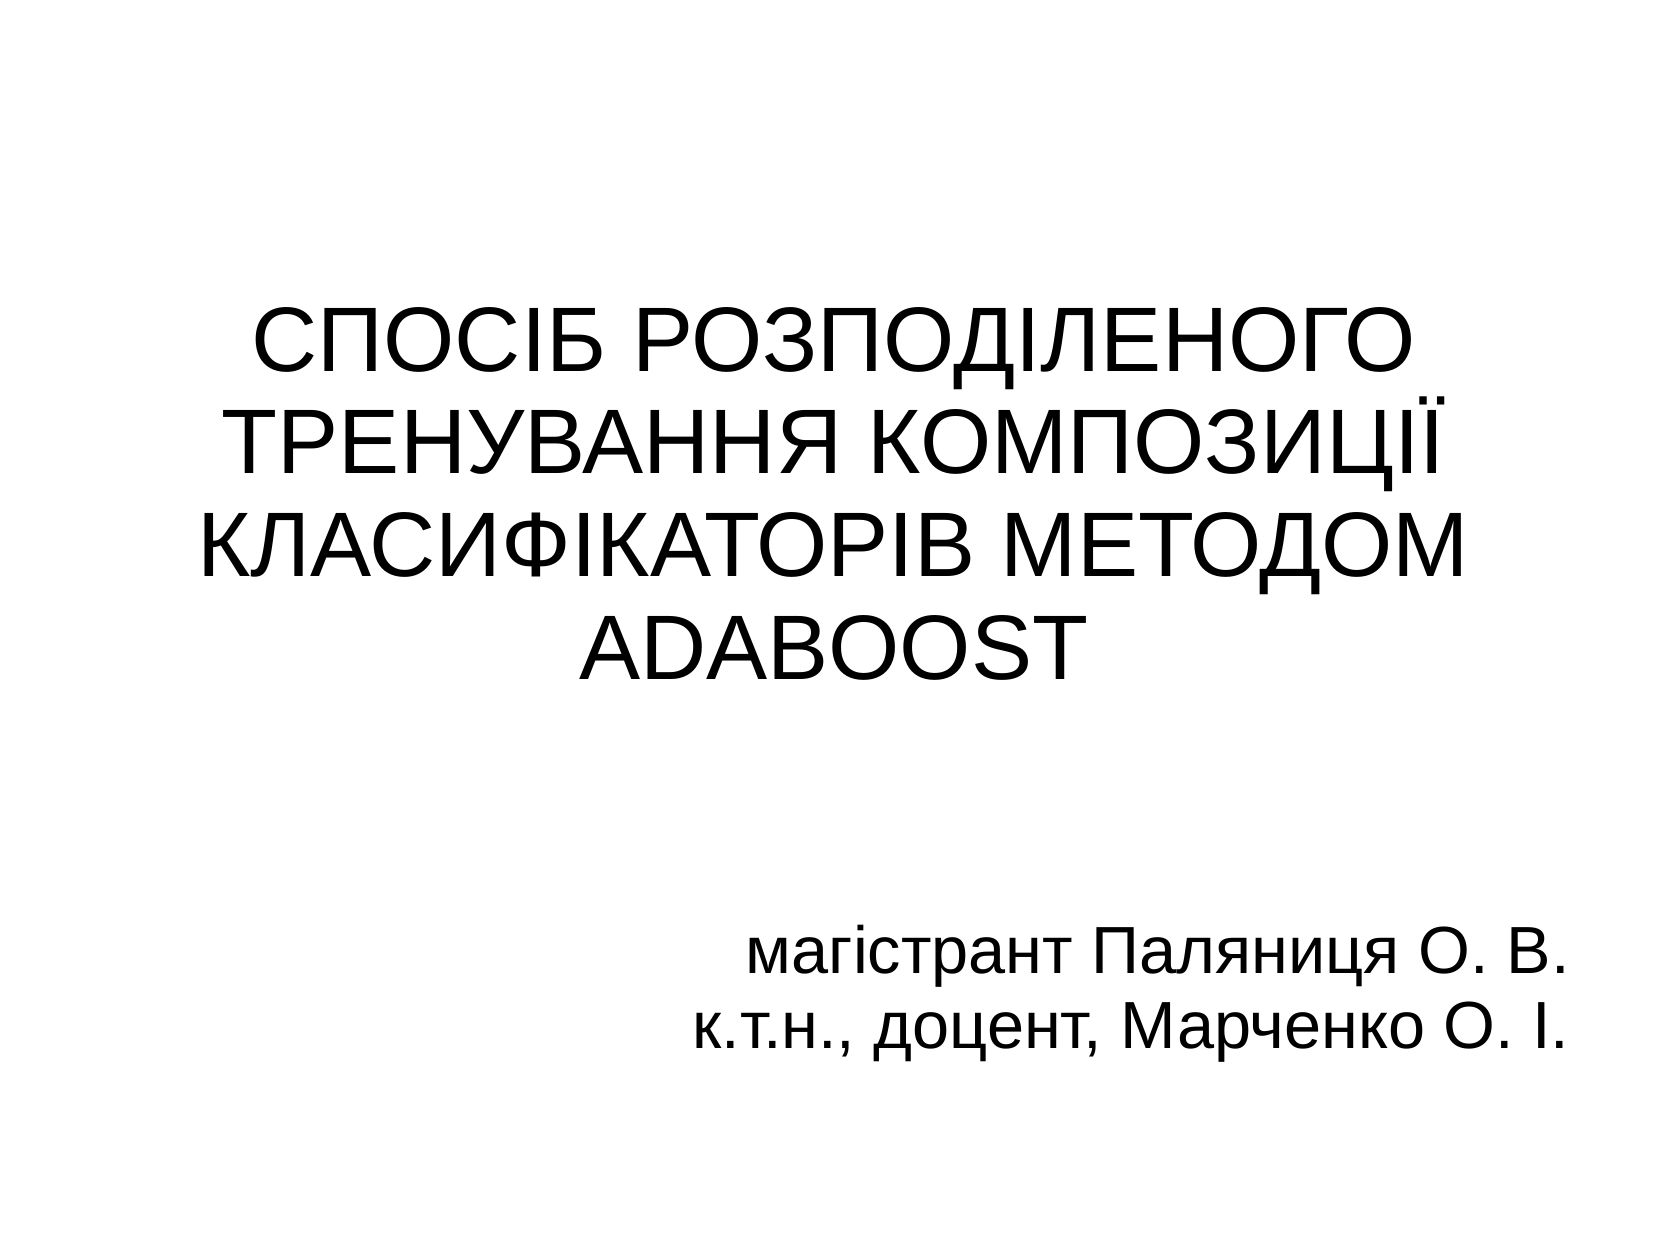

# СПОСІБ РОЗПОДІЛЕНОГО ТРЕНУВАННЯ КОМПОЗИЦІЇ КЛАСИФІКАТОРІВ МЕТОДОМ ADABOOST
магістрант Паляниця О. В.
к.т.н., доцент, Марченко О. І.